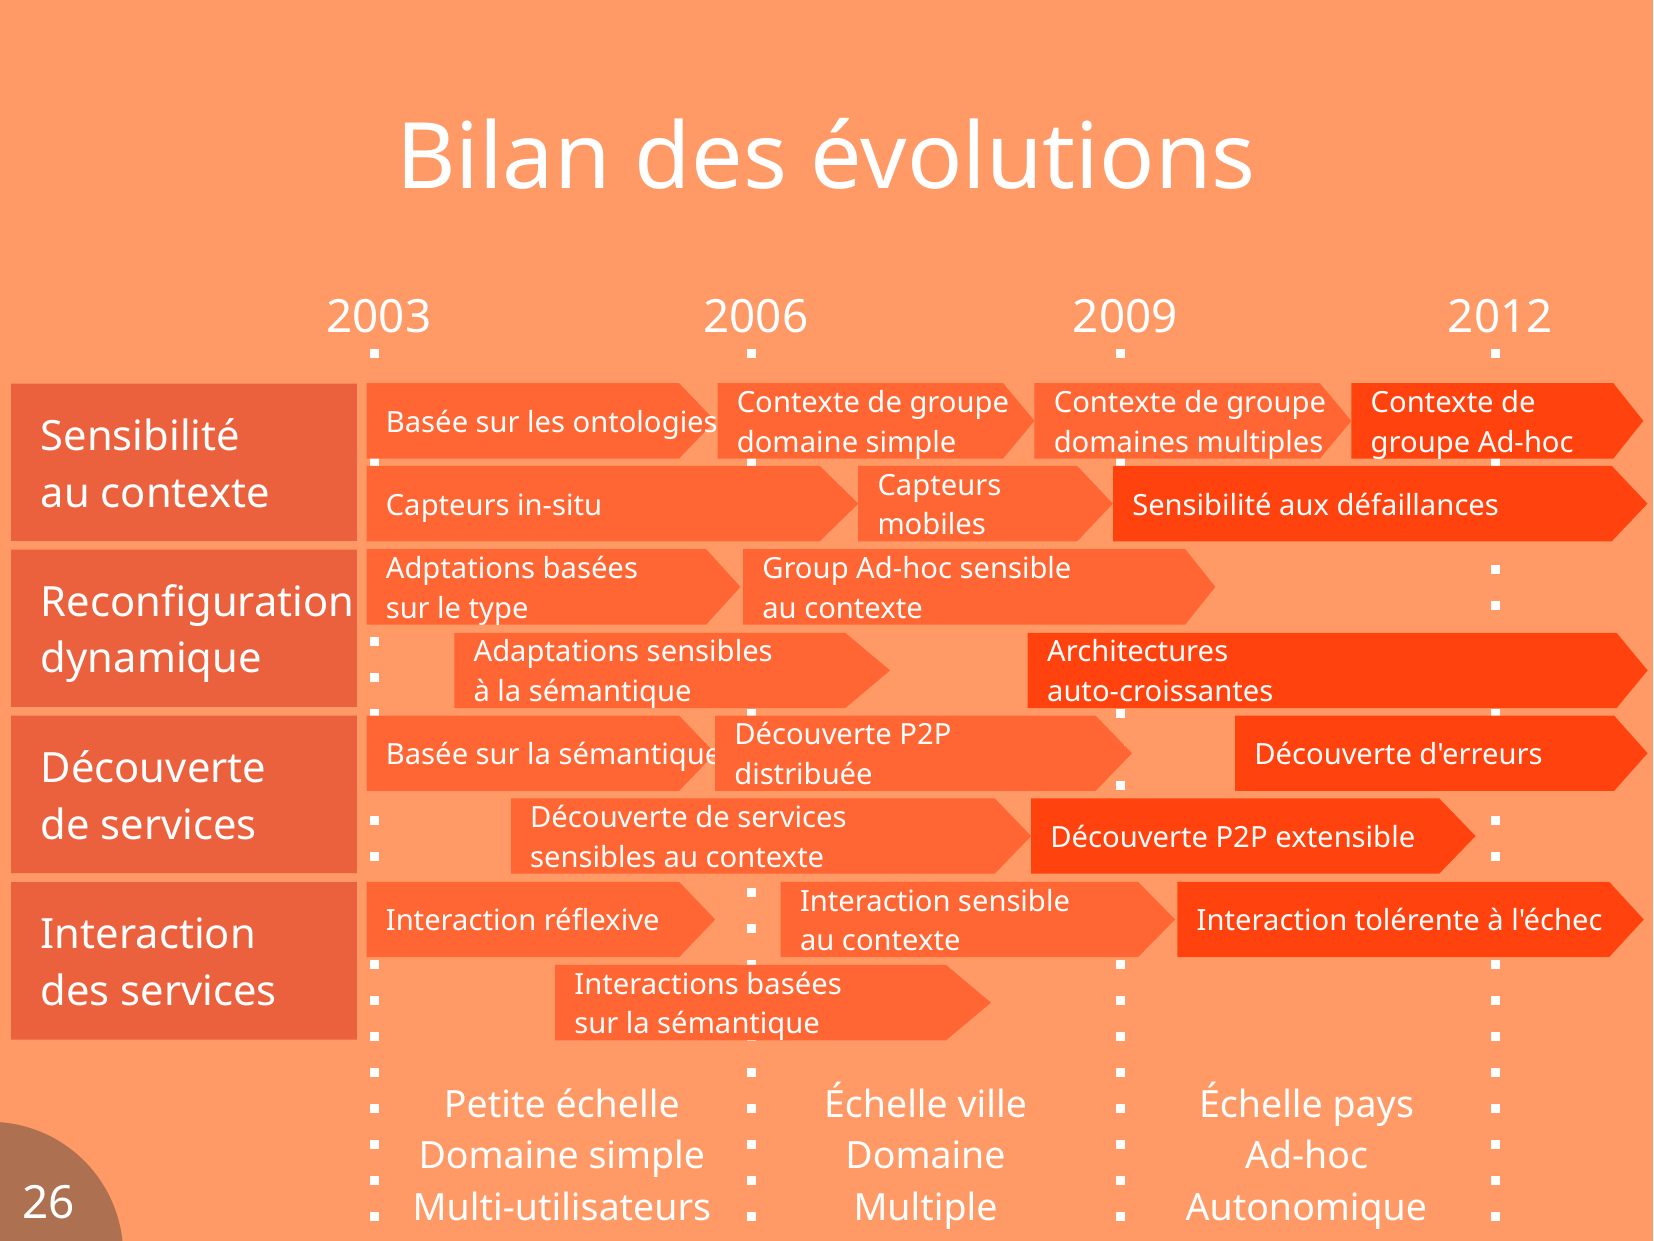

# Bilan des évolutions
2003
2006
2009
2012
Basée sur les ontologies
Contexte de groupe
domaine simple
Contexte de groupe
domaines multiples
Contexte de
groupe Ad-hoc
Sensibilité
au contexte
Capteurs in-situ
Capteurs
mobiles
Sensibilité aux défaillances
Adptations basées
sur le type
Group Ad-hoc sensible
au contexte
Reconfiguration
dynamique
Adaptations sensibles
à la sémantique
Architectures
auto-croissantes
Découverte
de services
Basée sur la sémantique
Découverte P2P
distribuée
Découverte d'erreurs
Découverte de services
sensibles au contexte
Découverte P2P extensible
Interaction réflexive
Interaction sensible
au contexte
Interaction tolérente à l'échec
Interaction
des services
Interactions basées
sur la sémantique
Petite échelle
Domaine simple
Multi-utilisateurs
Échelle ville
Domaine Multiple
Hétorogéne
Échelle pays
Ad-hoc
Autonomique
26